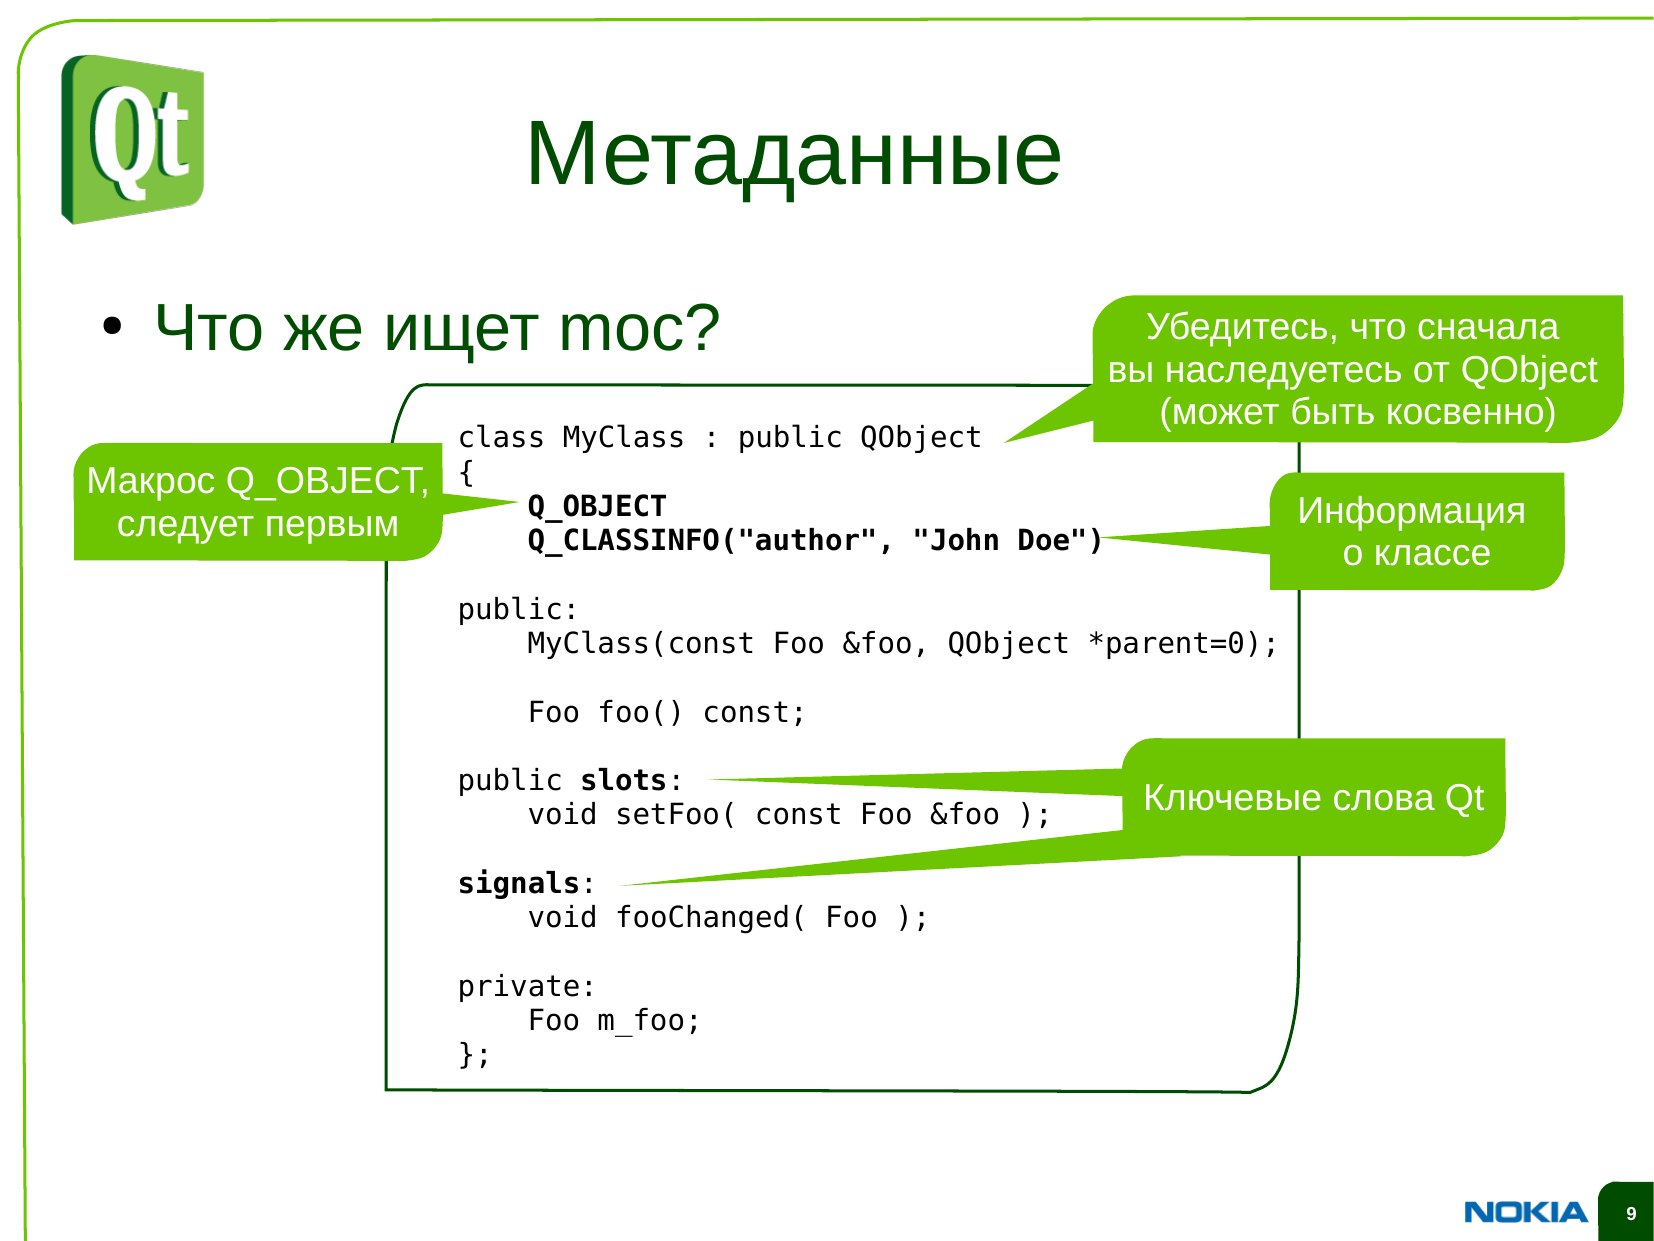

# Метаданные
Что же ищет moc?
Убедитесь, что сначала
вы наследуетесь от QObject
(может быть косвенно)
class MyClass : public QObject
{
 Q_OBJECT
 Q_CLASSINFO("author", "John Doe")
public:
 MyClass(const Foo &foo, QObject *parent=0);
 Foo foo() const;
public slots:
 void setFoo( const Foo &foo );
signals:
 void fooChanged( Foo );
private:
 Foo m_foo;
};
Макрос Q_OBJECT,
следует первым
Информация
о классе
Ключевые слова Qt